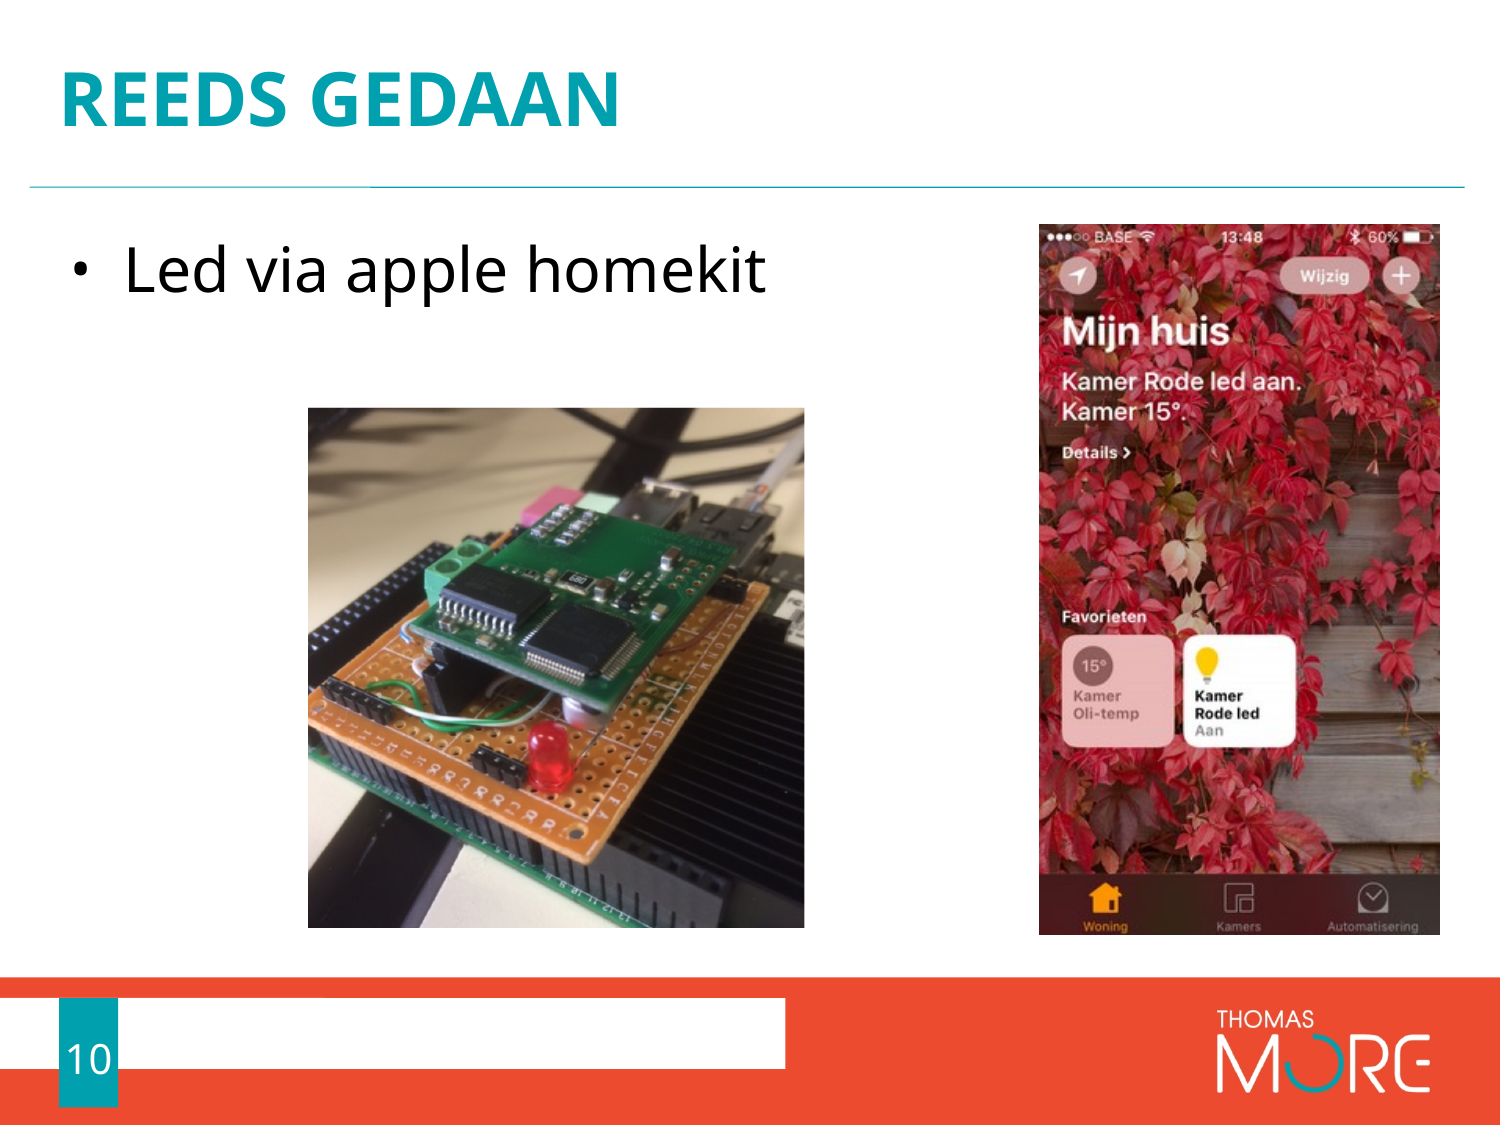

Reeds Gedaan
# Led via apple homekit